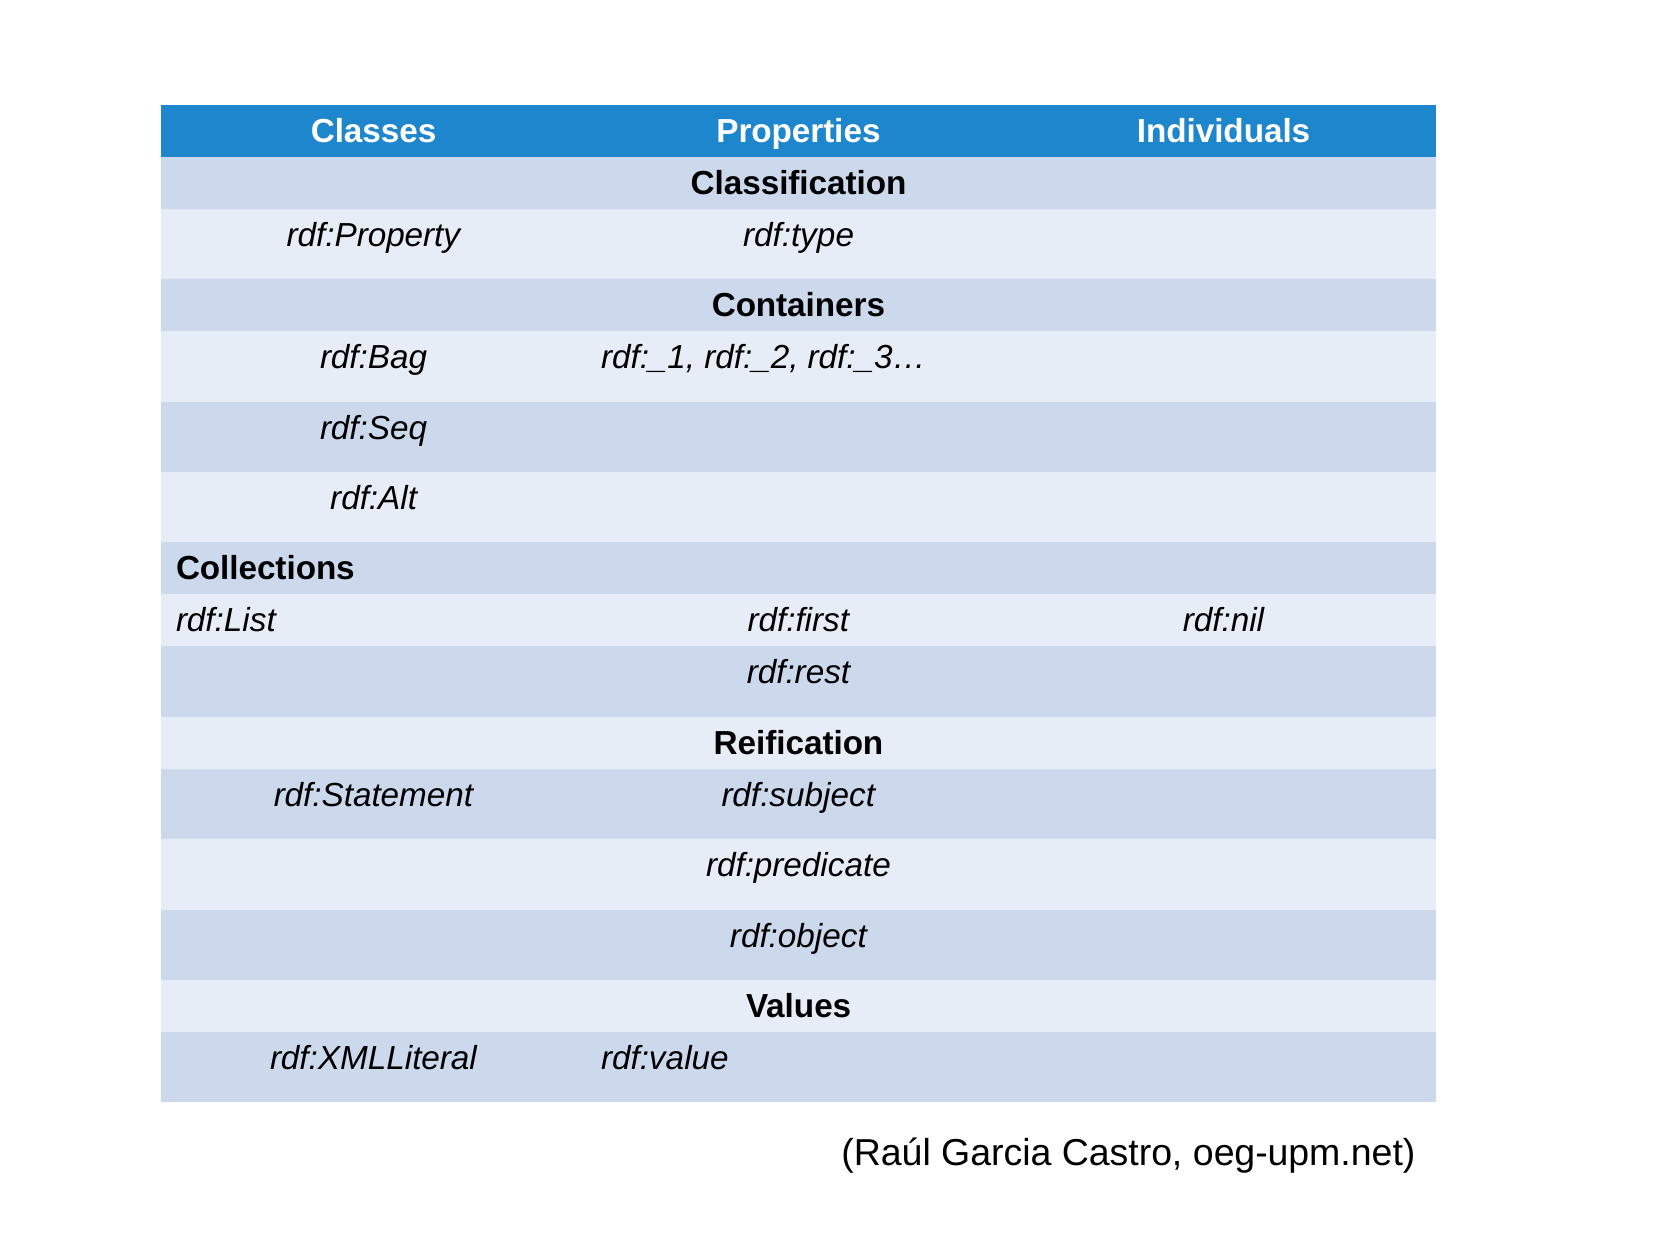

| Classes | Properties | Individuals |
| --- | --- | --- |
| Classification | | |
| rdf:Property | rdf:type | |
| Containers | | |
| rdf:Bag | rdf:\_1, rdf:\_2, rdf:\_3… | |
| rdf:Seq | | |
| rdf:Alt | | |
| Collections | | |
| rdf:List | rdf:first | rdf:nil |
| | rdf:rest | |
| Reification | | |
| rdf:Statement | rdf:subject | |
| | rdf:predicate | |
| | rdf:object | |
| Values | | |
| rdf:XMLLiteral | rdf:value | |
(Raúl Garcia Castro, oeg-upm.net)